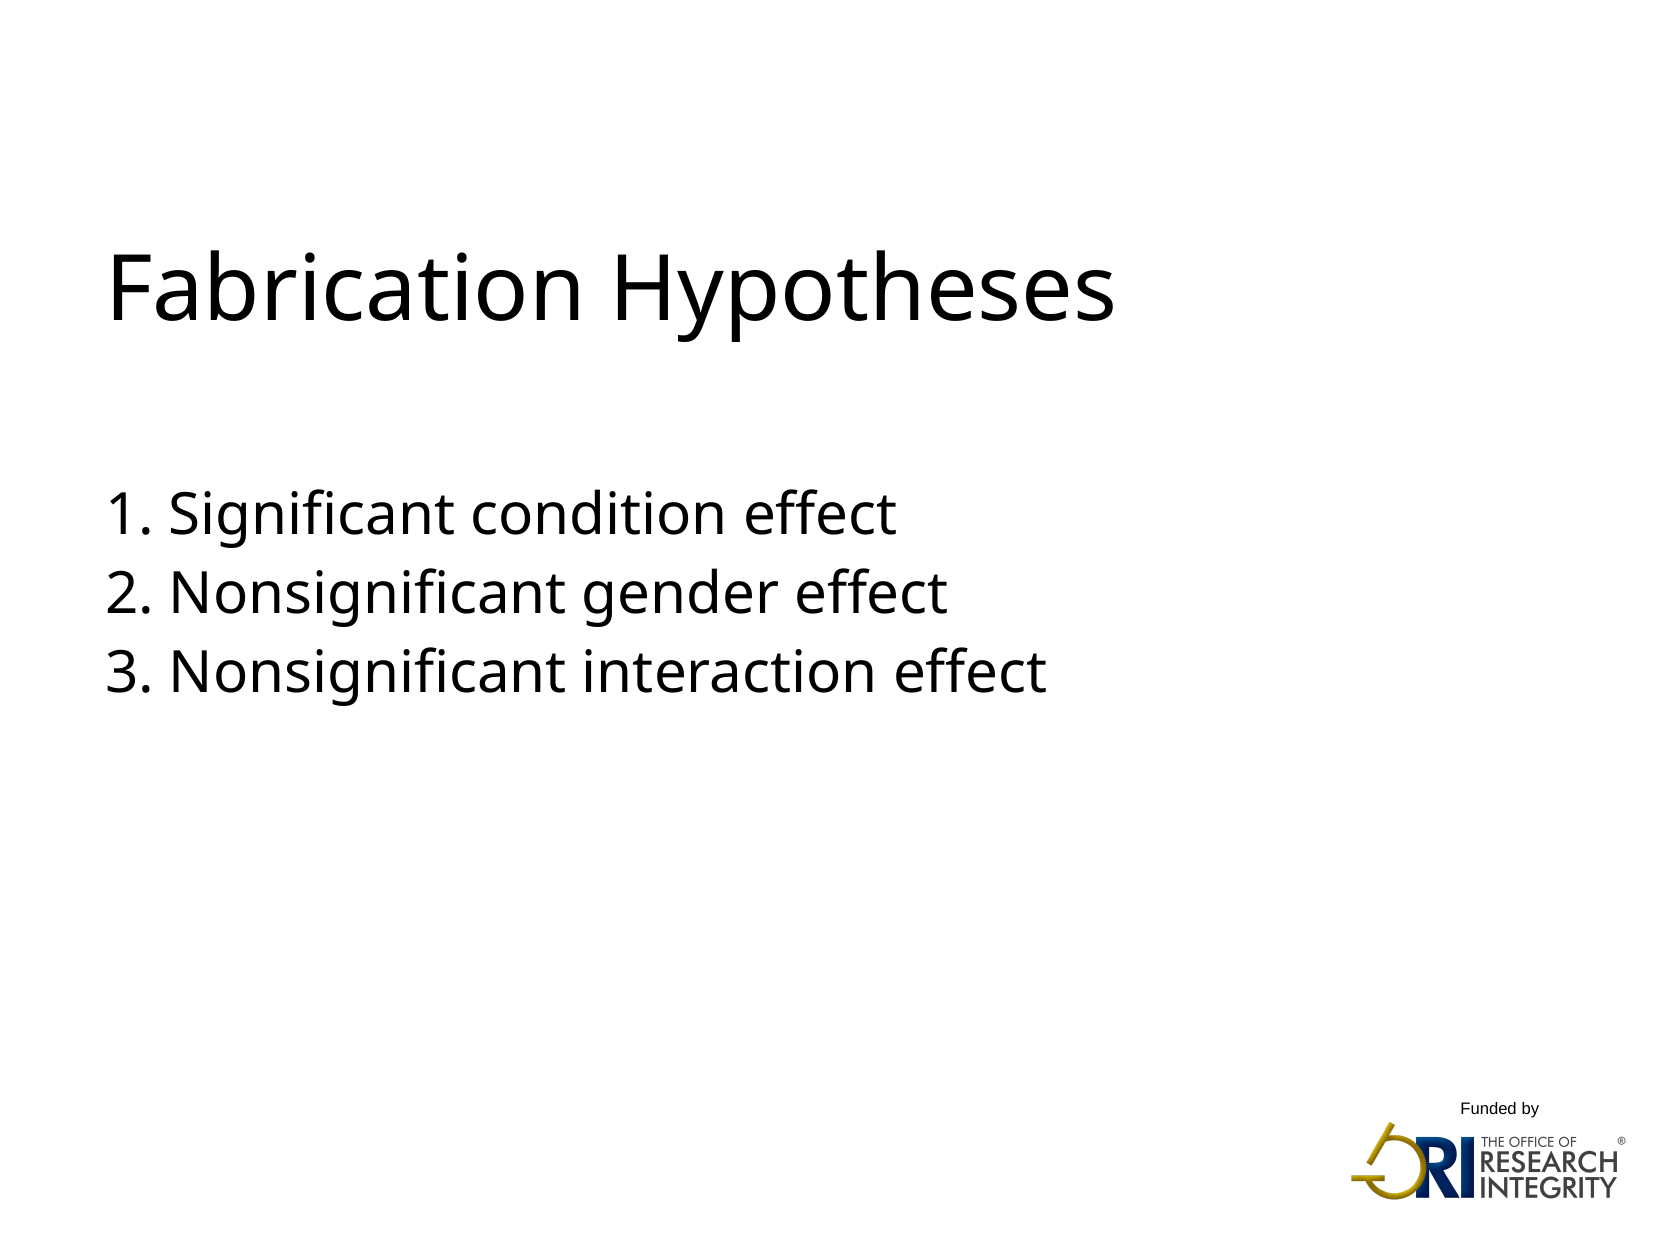

# Fabrication Hypotheses 1. Significant condition effect 2. Nonsignificant gender effect 3. Nonsignificant interaction effect
Funded by